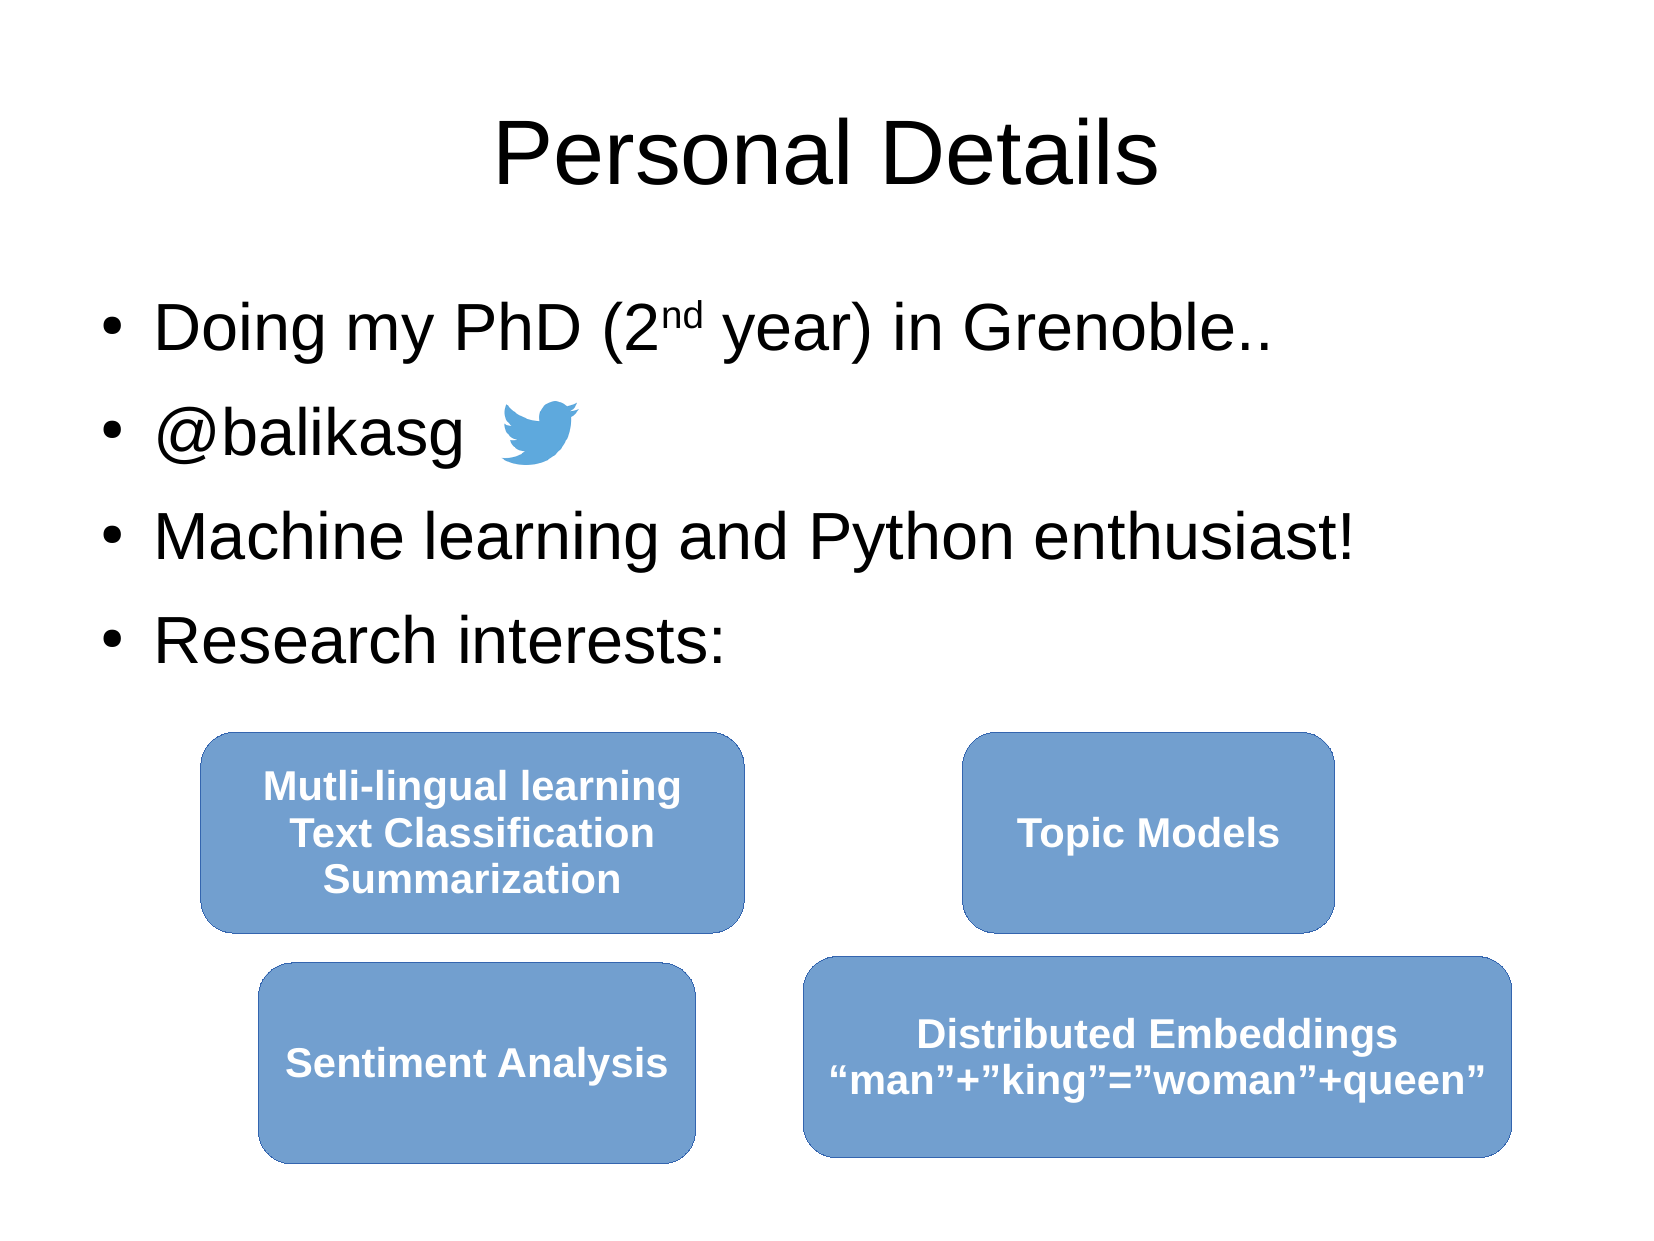

# Personal Details
Doing my PhD (2nd year) in Grenoble..
@balikasg
Machine learning and Python enthusiast!
Research interests:
Mutli-lingual learning
Text Classification
Summarization
Topic Models
Distributed Embeddings
“man”+”king”=”woman”+queen”
Sentiment Analysis